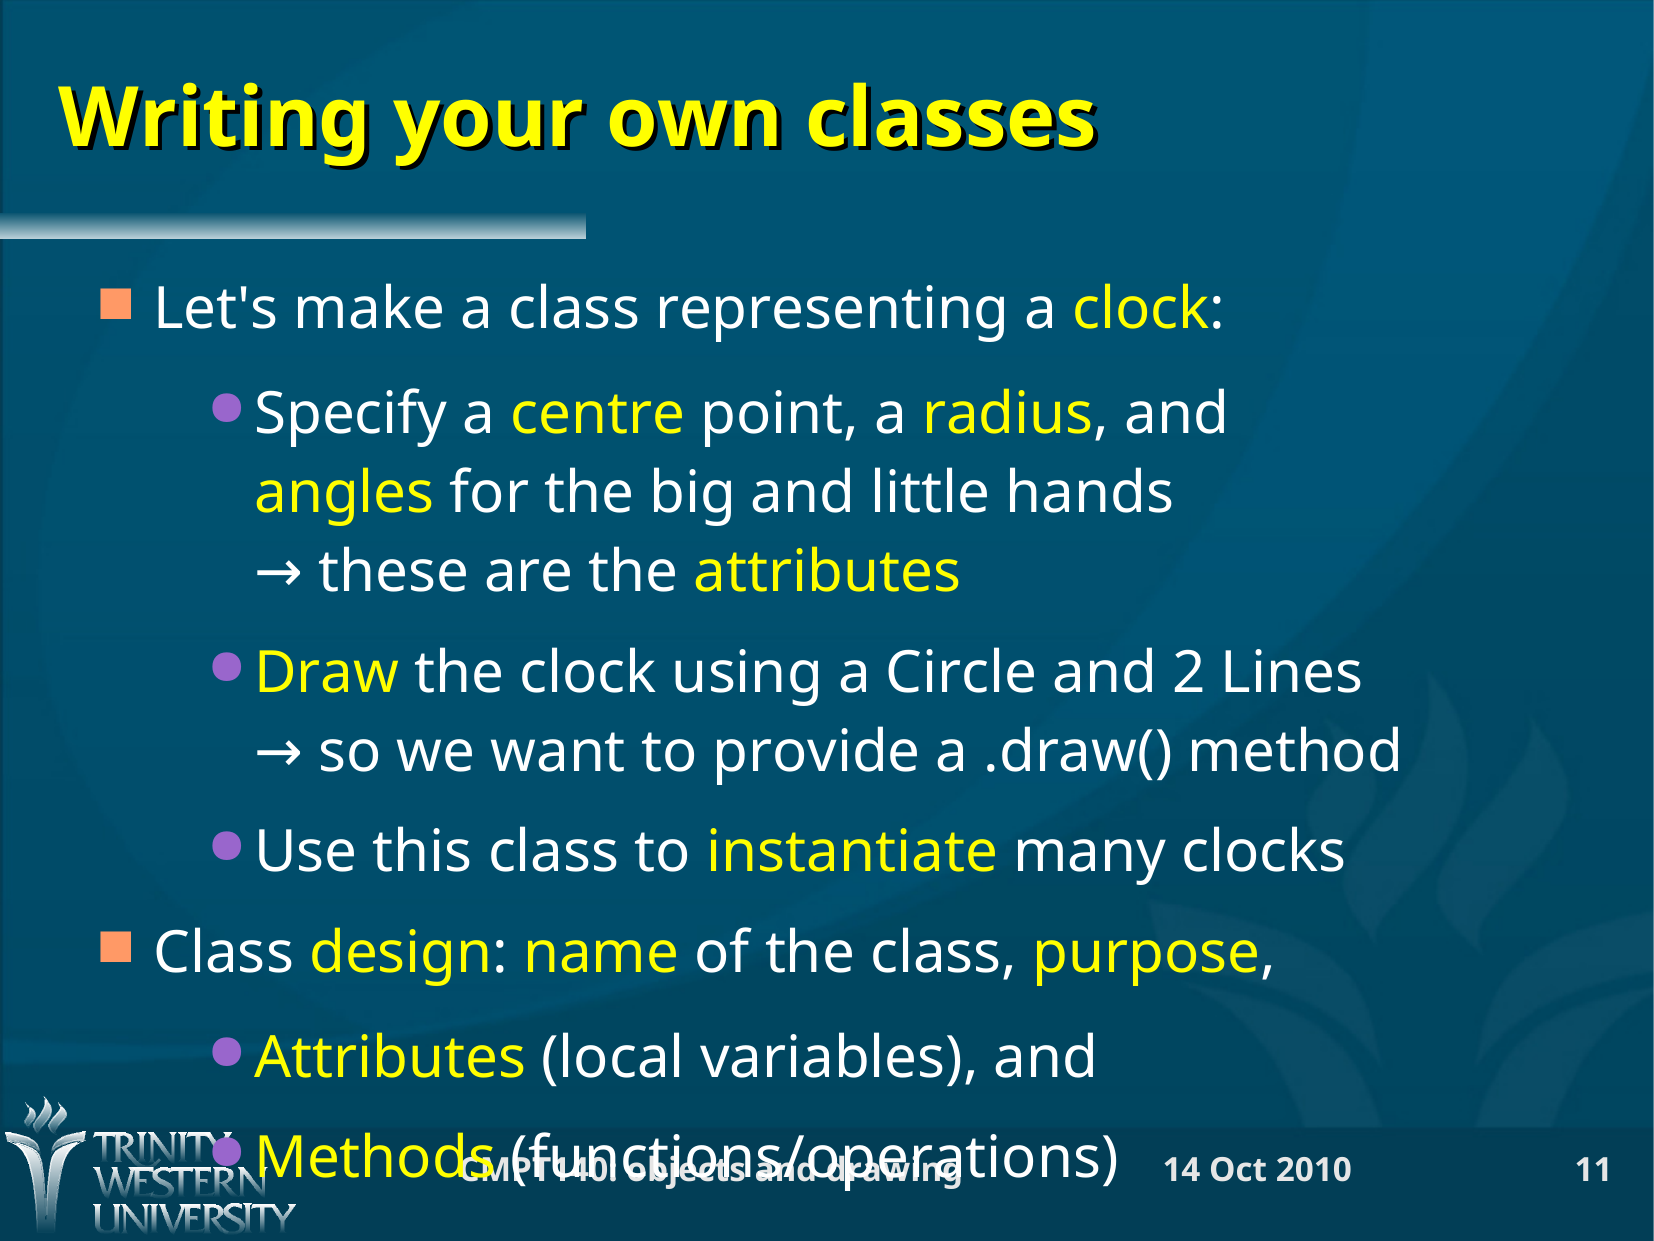

# Writing your own classes
Let's make a class representing a clock:
Specify a centre point, a radius, and
angles for the big and little hands
→ these are the attributes
Draw the clock using a Circle and 2 Lines
→ so we want to provide a .draw() method
Use this class to instantiate many clocks
Class design: name of the class, purpose,
Attributes (local variables), and
Methods (functions/operations)
CMPT140: objects and drawing
14 Oct 2010
11